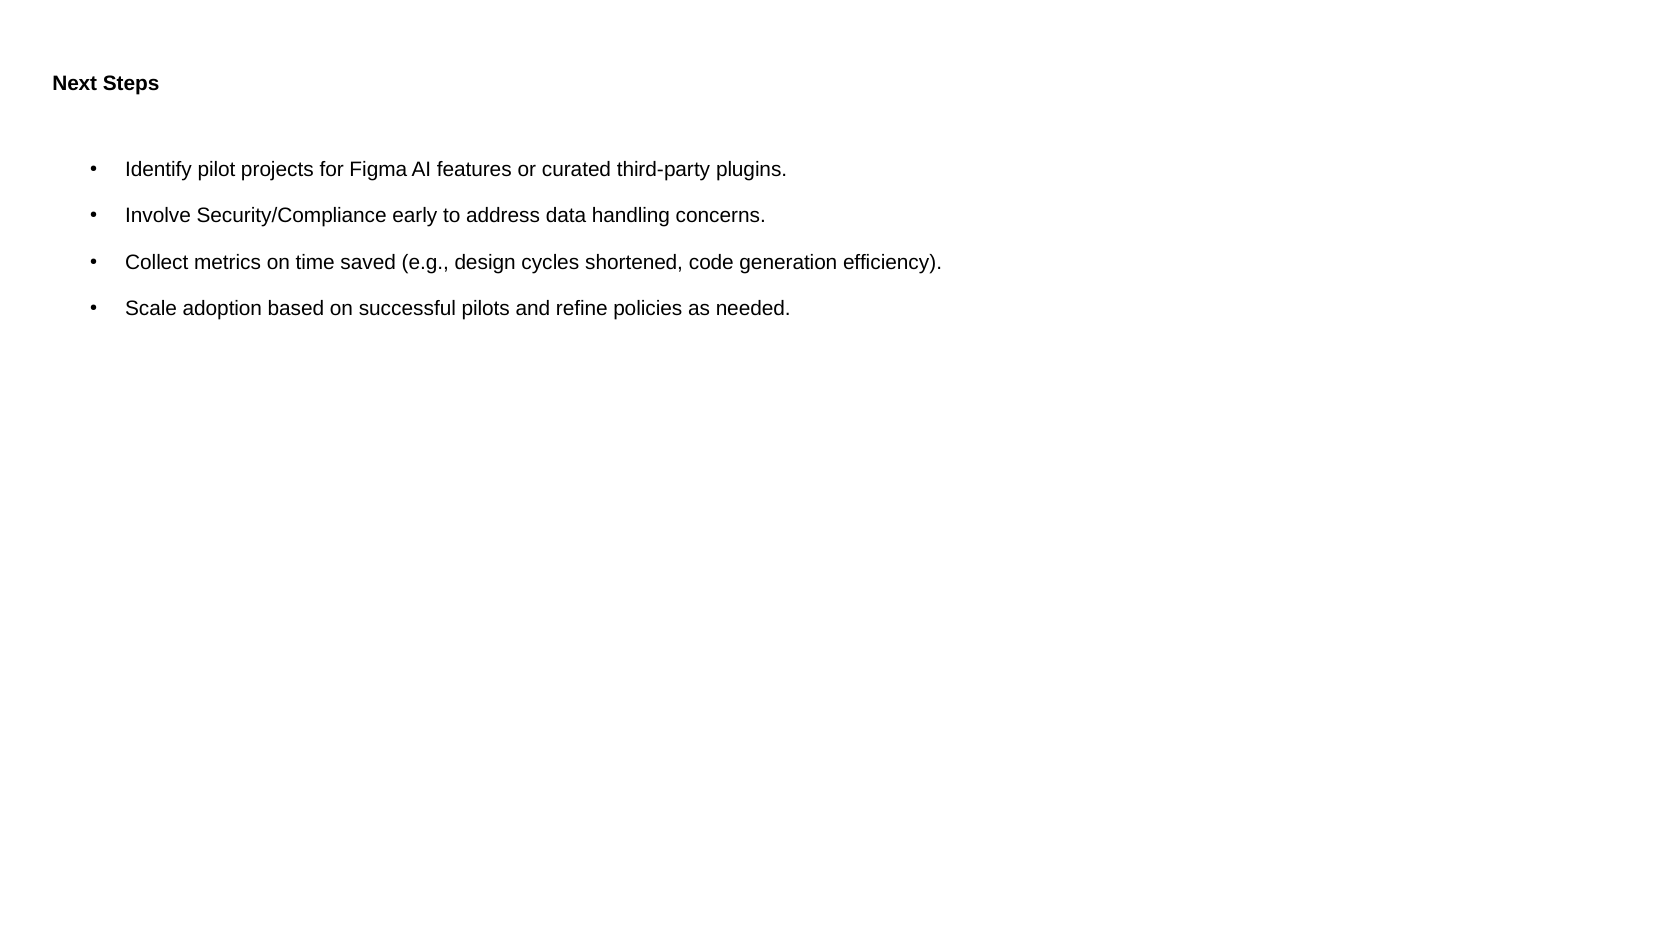

Next Steps
Identify pilot projects for Figma AI features or curated third-party plugins.
Involve Security/Compliance early to address data handling concerns.
Collect metrics on time saved (e.g., design cycles shortened, code generation efficiency).
Scale adoption based on successful pilots and refine policies as needed.